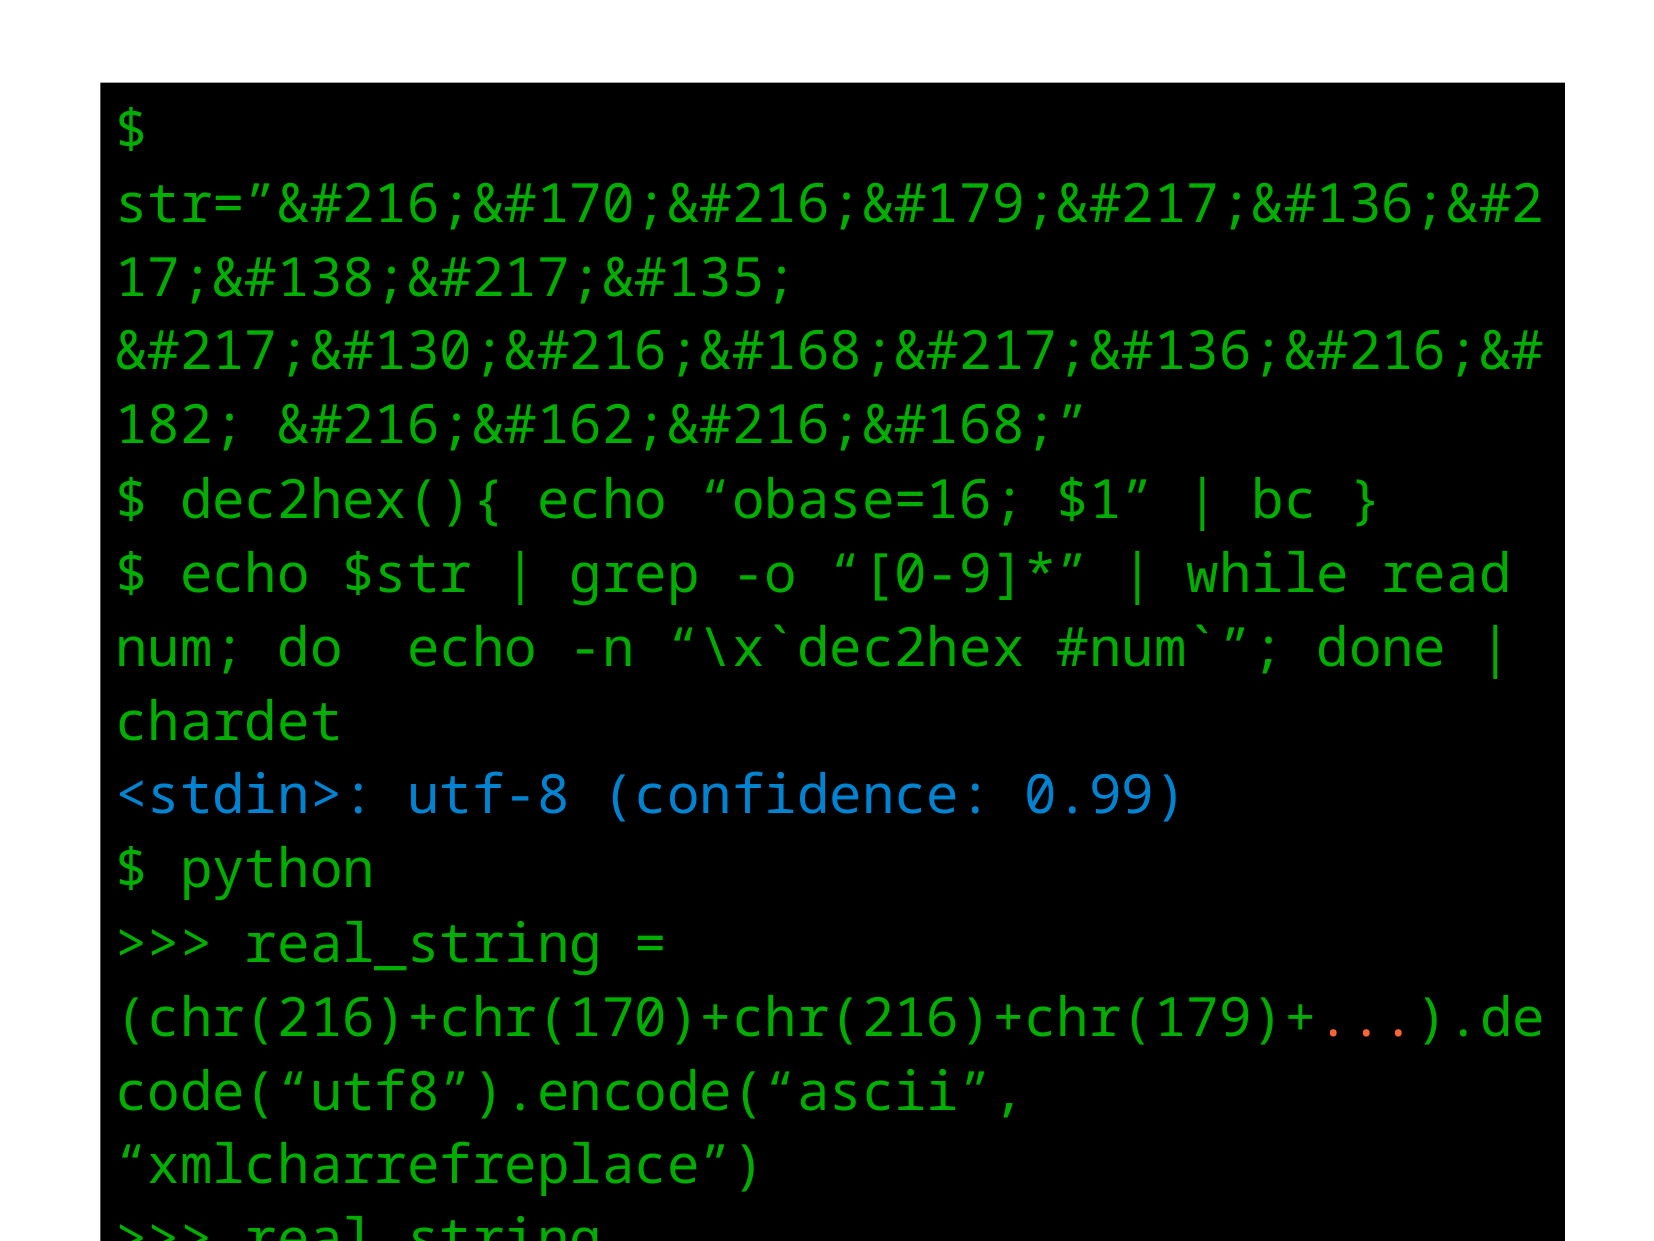

$ str=”&#216;&#170;&#216;&#179;&#217;&#136;&#217;&#138;&#217;&#135; &#217;&#130;&#216;&#168;&#217;&#136;&#216;&#182; &#216;&#162;&#216;&#168;”
$ dec2hex(){ echo “obase=16; $1” | bc }
$ echo $str | grep -o “[0-9]*” | while read num; do echo -n “\x`dec2hex #num`”; done | chardet
<stdin>: utf-8 (confidence: 0.99)
$ python
>>> real_string = (chr(216)+chr(170)+chr(216)+chr(179)+...).decode(“utf8”).encode(“ascii”, “xmlcharrefreplace”)
>>> real_string
'&#1578;&#1587;&#1608;&#1610;&#1607;&#1602;&#1576;&#1608;&#1590;&#1570;&#1576;'
>>> print real_string
تسويه قبوض آب روستائي استان خراسان رضوي
>>>